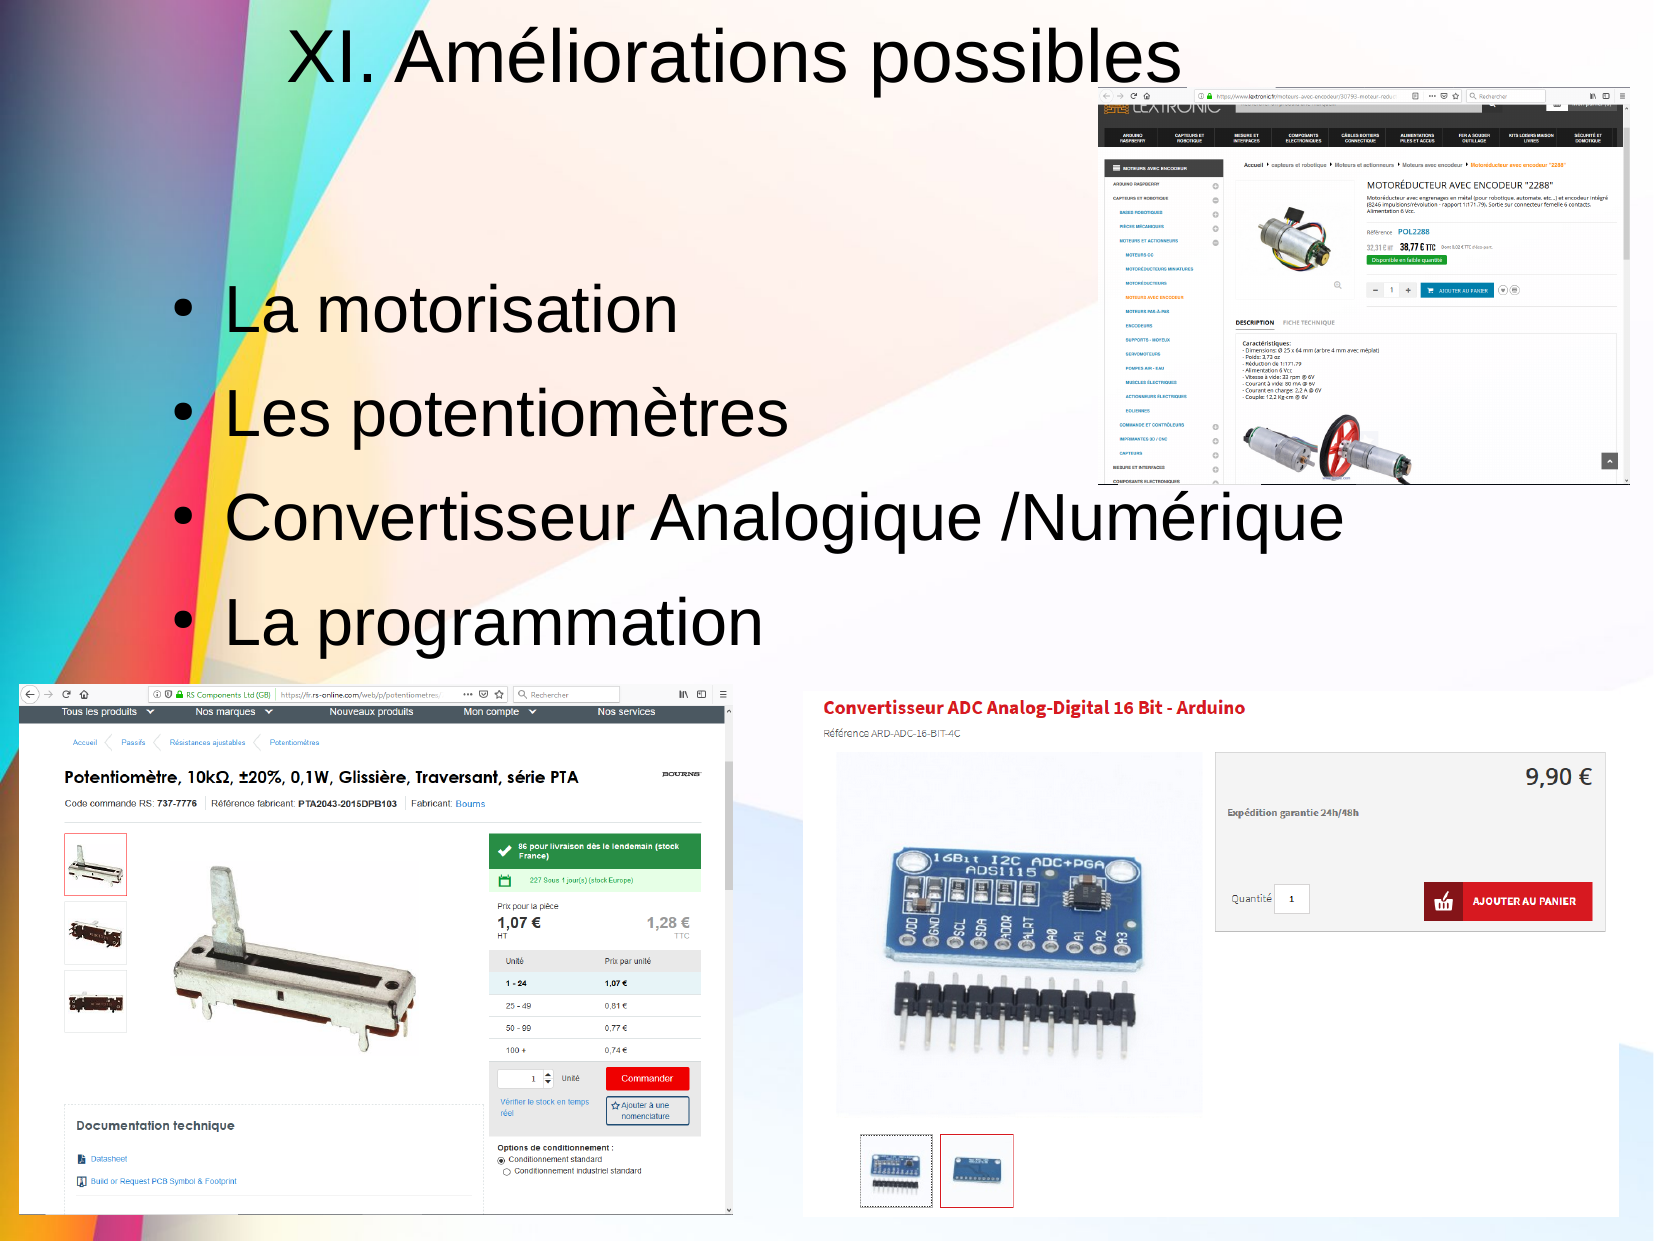

XI. Améliorations possibles
# La motorisation
Les potentiomètres
Convertisseur Analogique /Numérique
La programmation